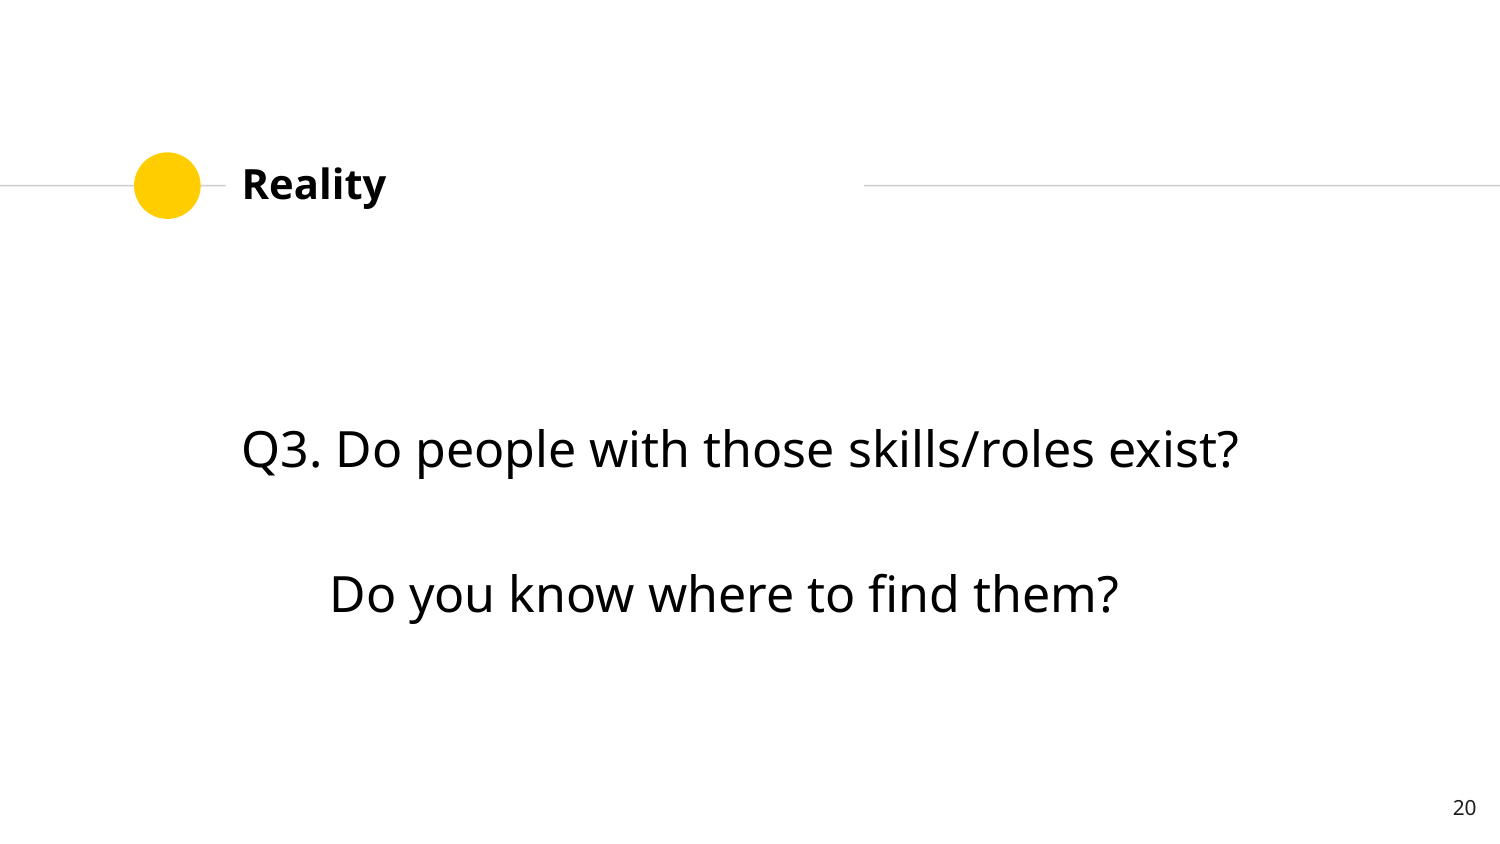

# Reality
Q3. Do people with those skills/roles exist?
 Do you know where to find them?